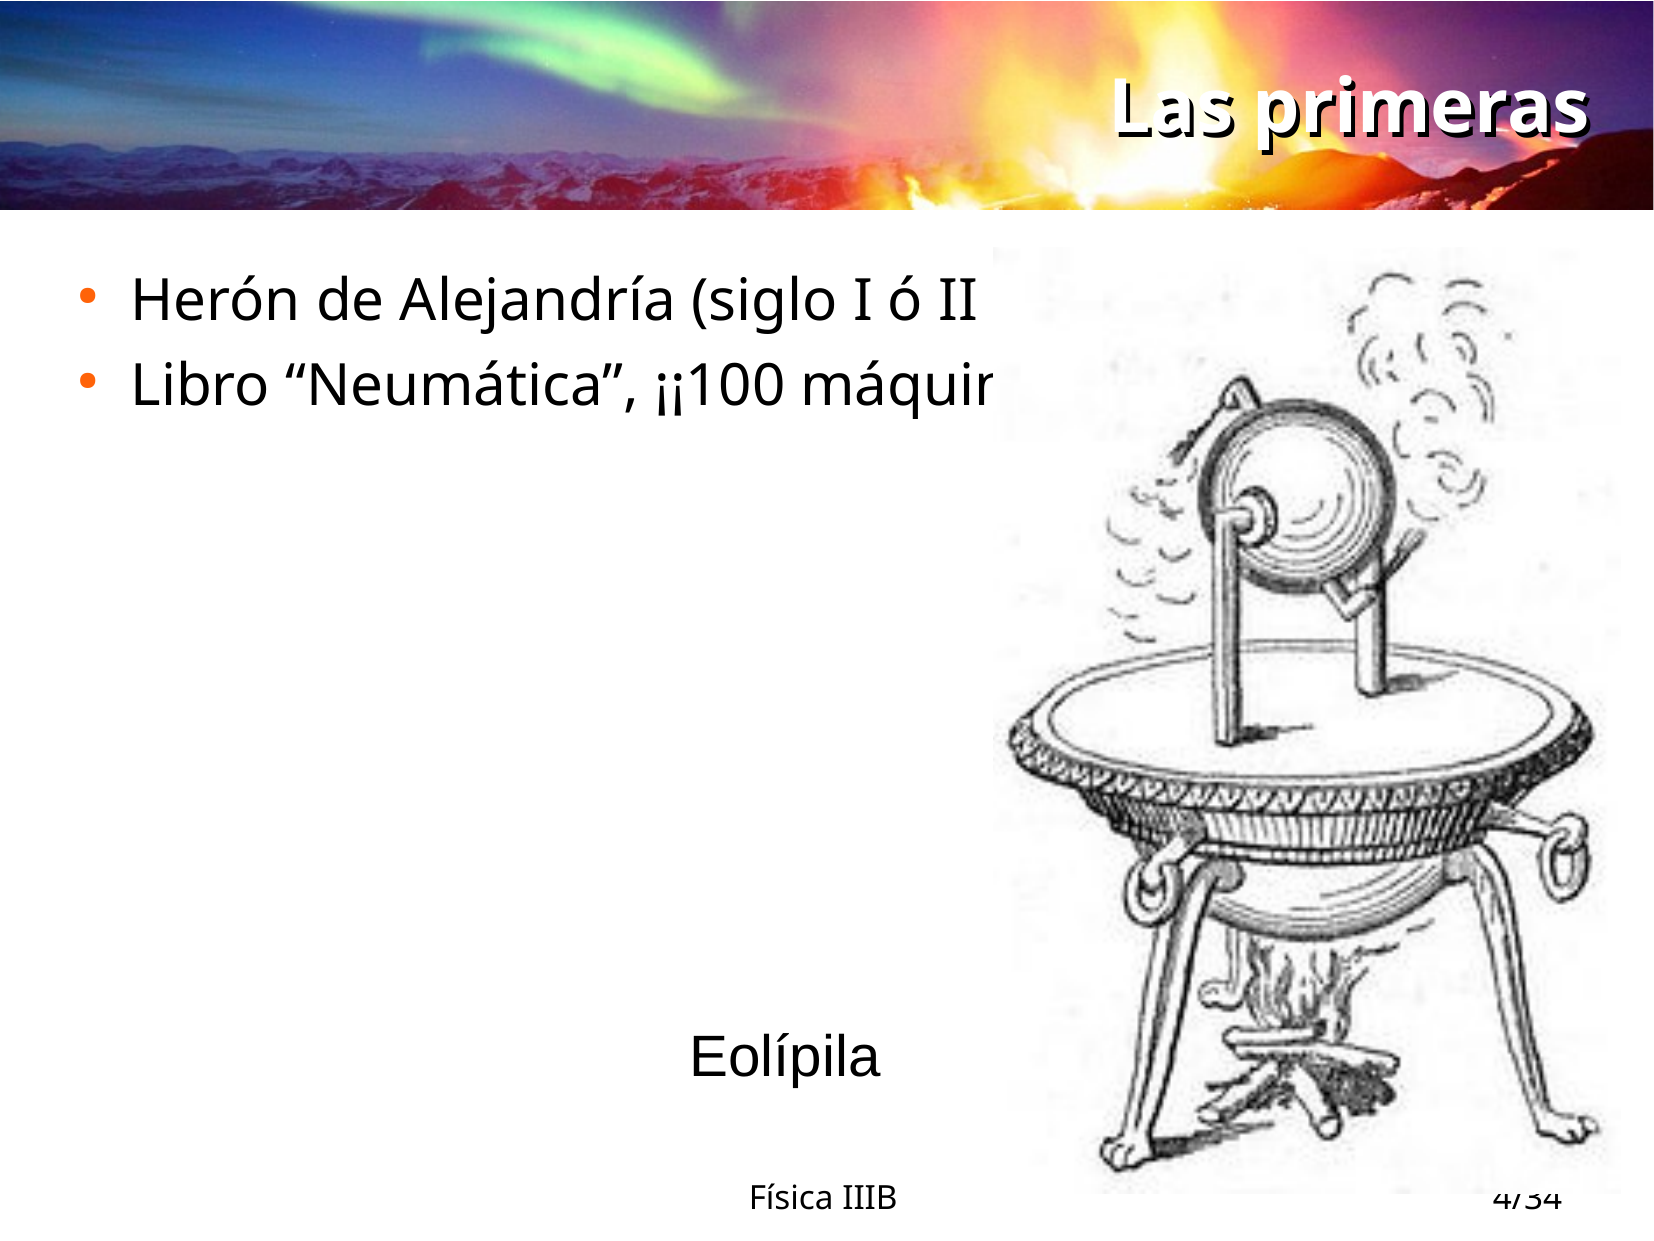

# Las primeras
Herón de Alejandría (siglo I ó II a.C.)
Libro “Neumática”, ¡¡100 máquinas!!
Eolípila
Física IIIB
4